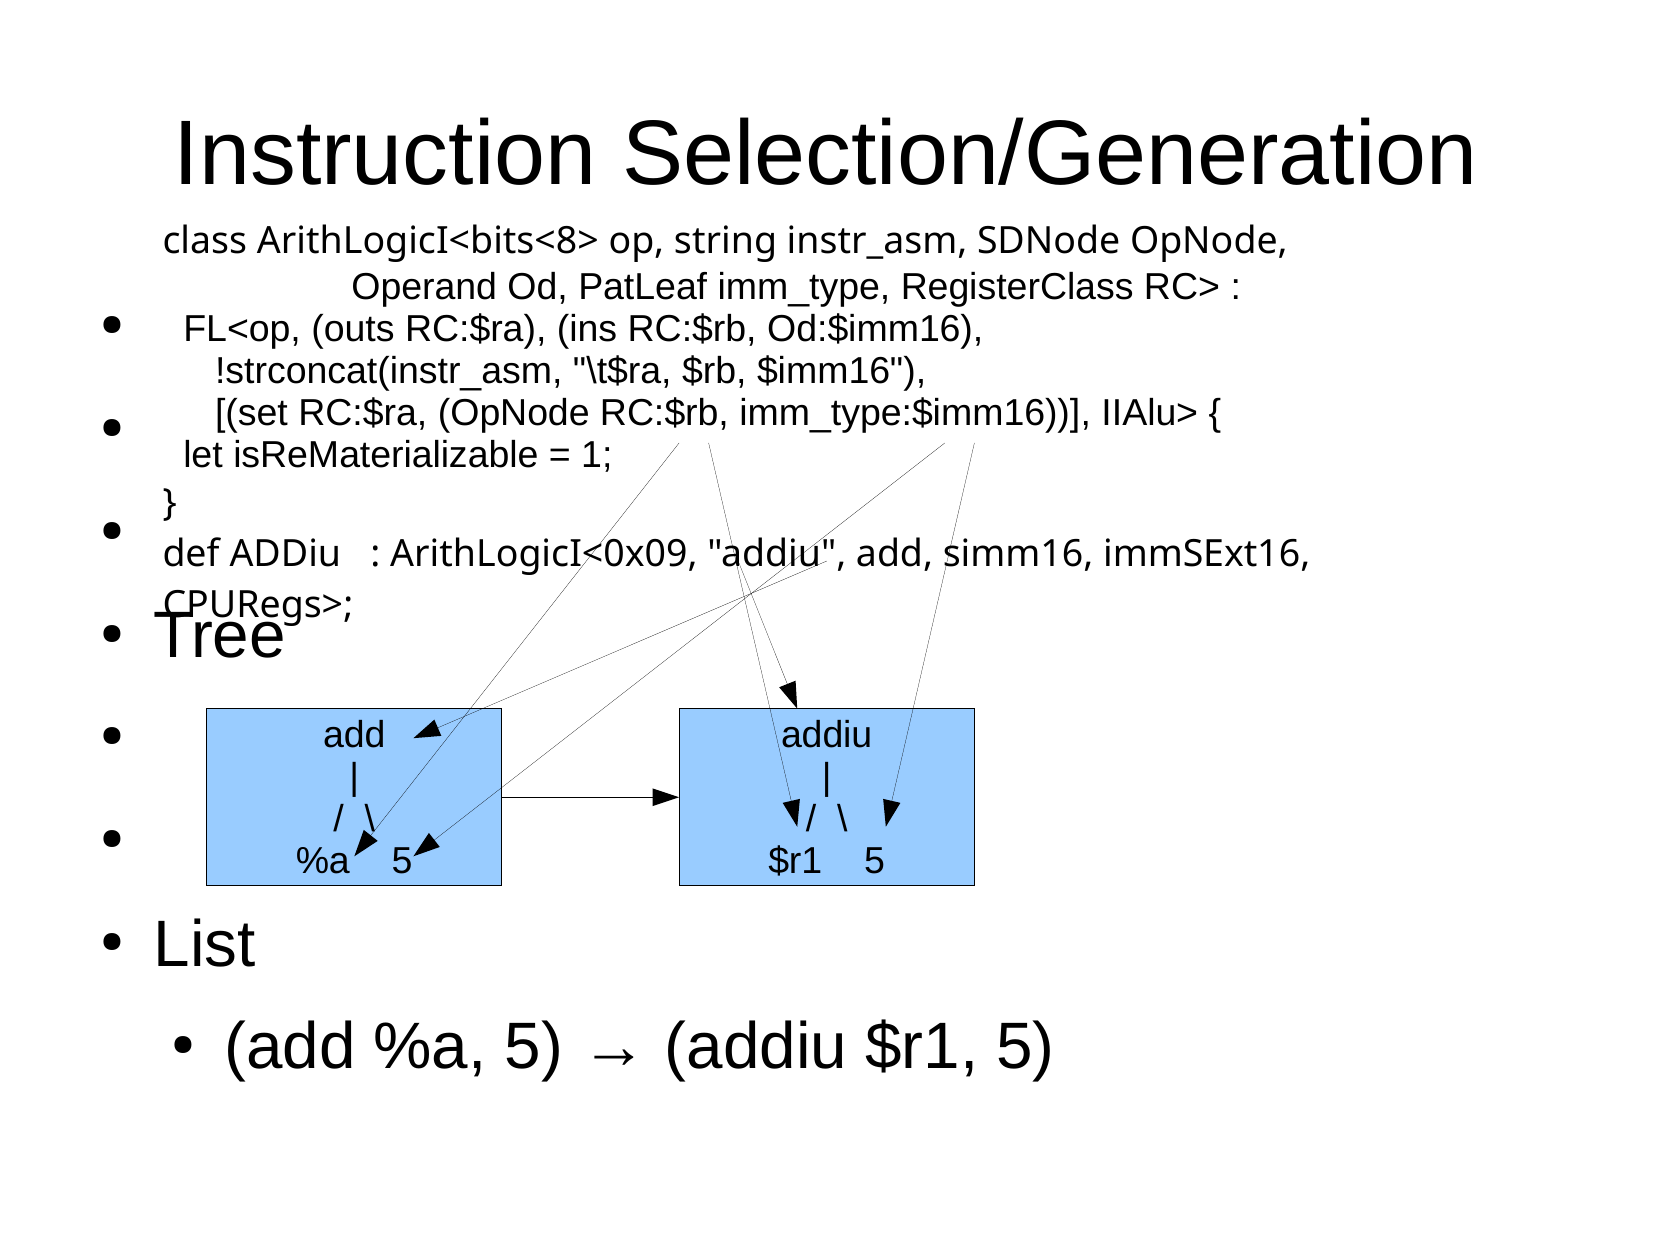

# Instruction Selection/Generation
class ArithLogicI<bits<8> op, string instr_asm, SDNode OpNode,
 Operand Od, PatLeaf imm_type, RegisterClass RC> :
 FL<op, (outs RC:$ra), (ins RC:$rb, Od:$imm16),
 !strconcat(instr_asm, "\t$ra, $rb, $imm16"),
 [(set RC:$ra, (OpNode RC:$rb, imm_type:$imm16))], IIAlu> {
 let isReMaterializable = 1;
}
def ADDiu : ArithLogicI<0x09, "addiu", add, simm16, immSExt16, CPURegs>;
Tree
List
(add %a, 5) → (addiu $r1, 5)
add
|
/ \
%a 5
addiu
|
/ \
$r1 5